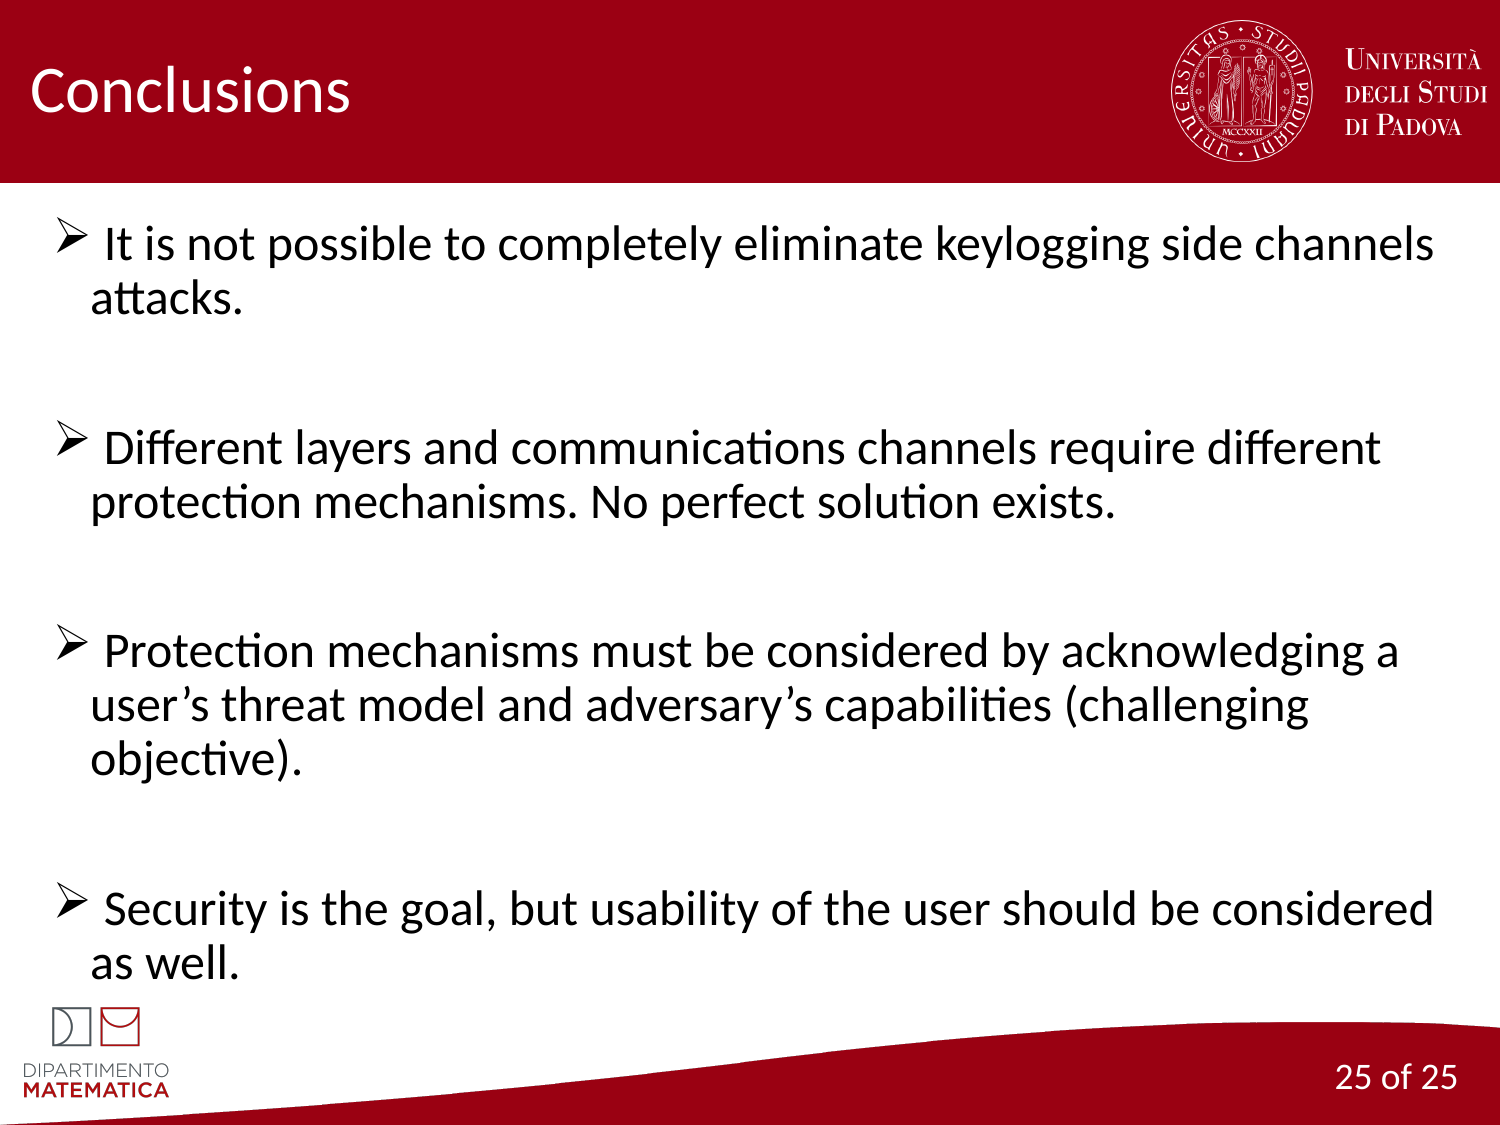

# Conclusions
 It is not possible to completely eliminate keylogging side channels attacks.
 Different layers and communications channels require different protection mechanisms. No perfect solution exists.
 Protection mechanisms must be considered by acknowledging a user’s threat model and adversary’s capabilities (challenging objective).
 Security is the goal, but usability of the user should be considered as well.
 of 25